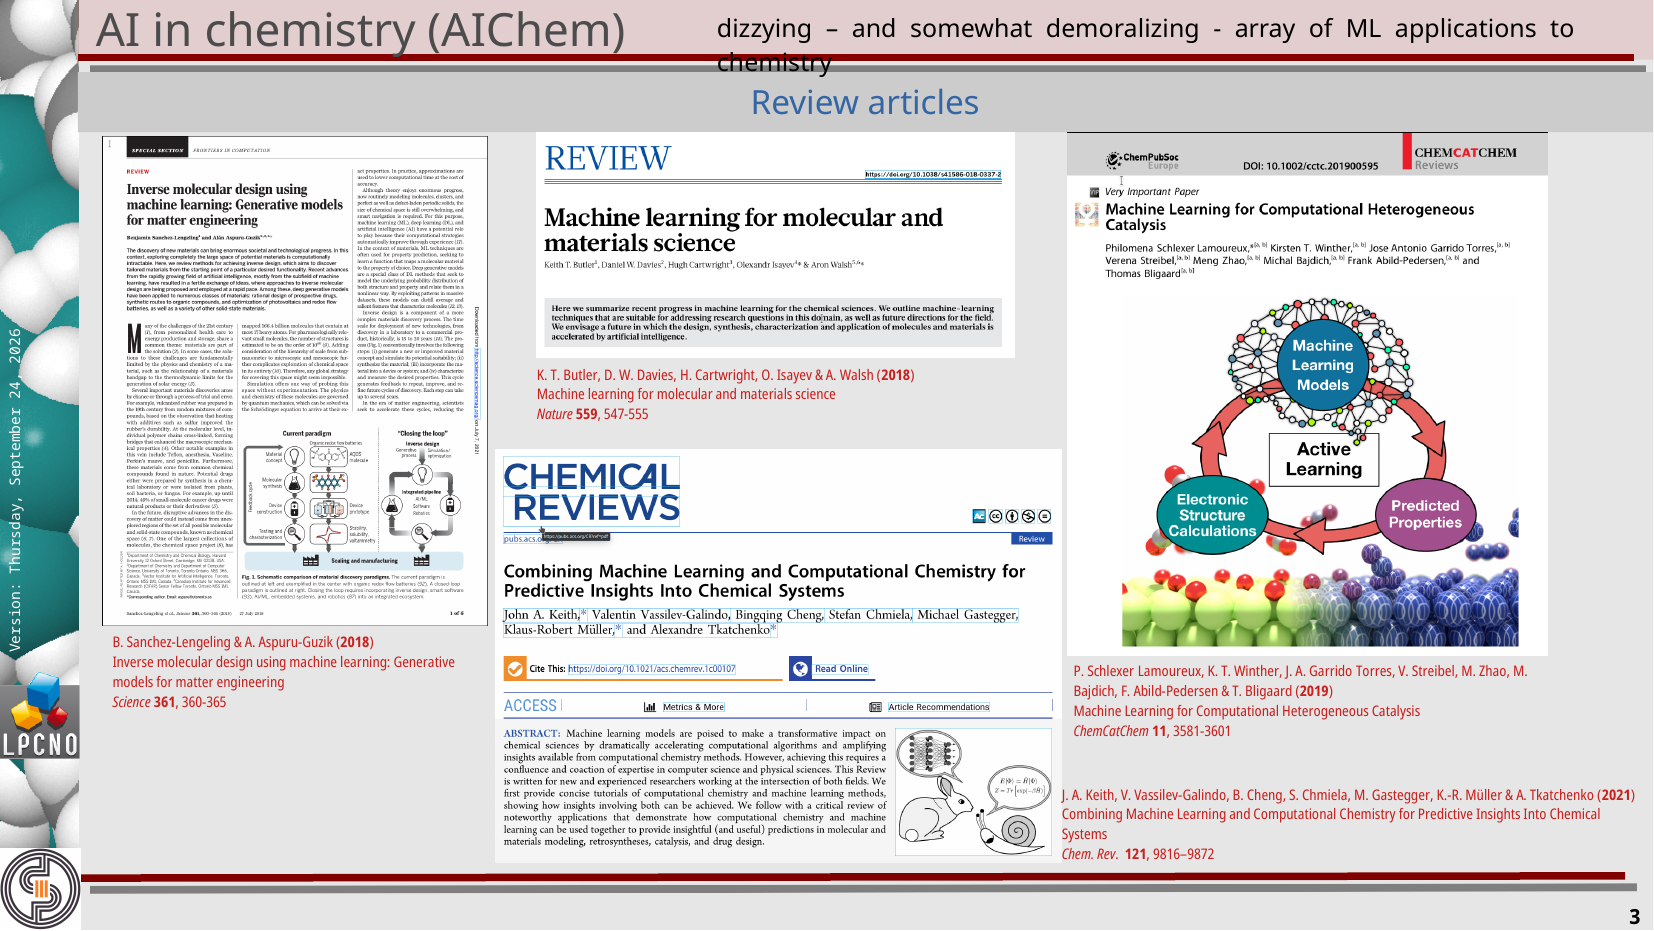

# AI in chemistry (AIChem)
dizzying – and somewhat demoralizing - array of ML applications to chemistry
Review articles
K. T. Butler, D. W. Davies, H. Cartwright, O. Isayev & A. Walsh (2018)
Machine learning for molecular and materials science
Nature 559, 547-555
B. Sanchez-Lengeling & A. Aspuru-Guzik (2018)
Inverse molecular design using machine learning: Generative models for matter engineering
Science 361, 360-365
P. Schlexer Lamoureux, K. T. Winther, J. A. Garrido Torres, V. Streibel, M. Zhao, M. Bajdich, F. Abild-Pedersen & T. Bligaard (2019)
Machine Learning for Computational Heterogeneous Catalysis
ChemCatChem 11, 3581-3601
J. A. Keith, V. Vassilev-Galindo, B. Cheng, S. Chmiela, M. Gastegger, K.-R. Müller & A. Tkatchenko (2021)
Combining Machine Learning and Computational Chemistry for Predictive Insights Into Chemical Systems
Chem. Rev. 121, 9816–9872